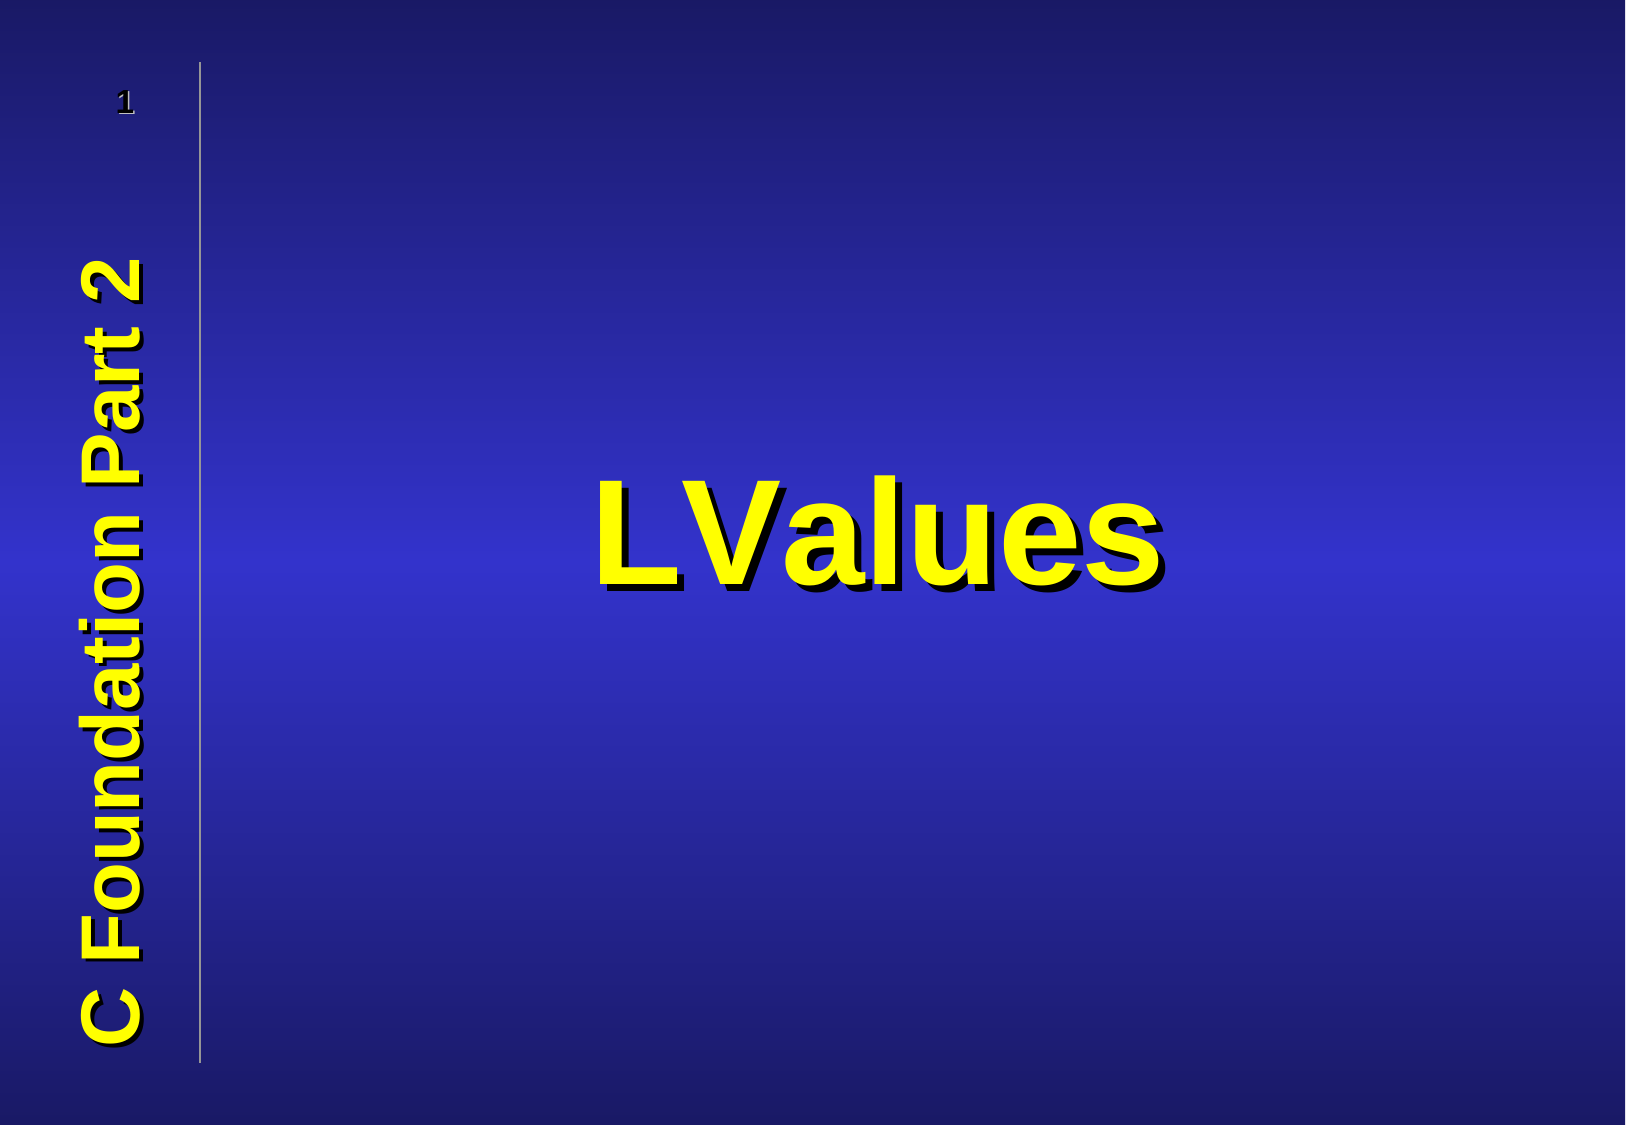

1
LValues
# C Foundation Part 2